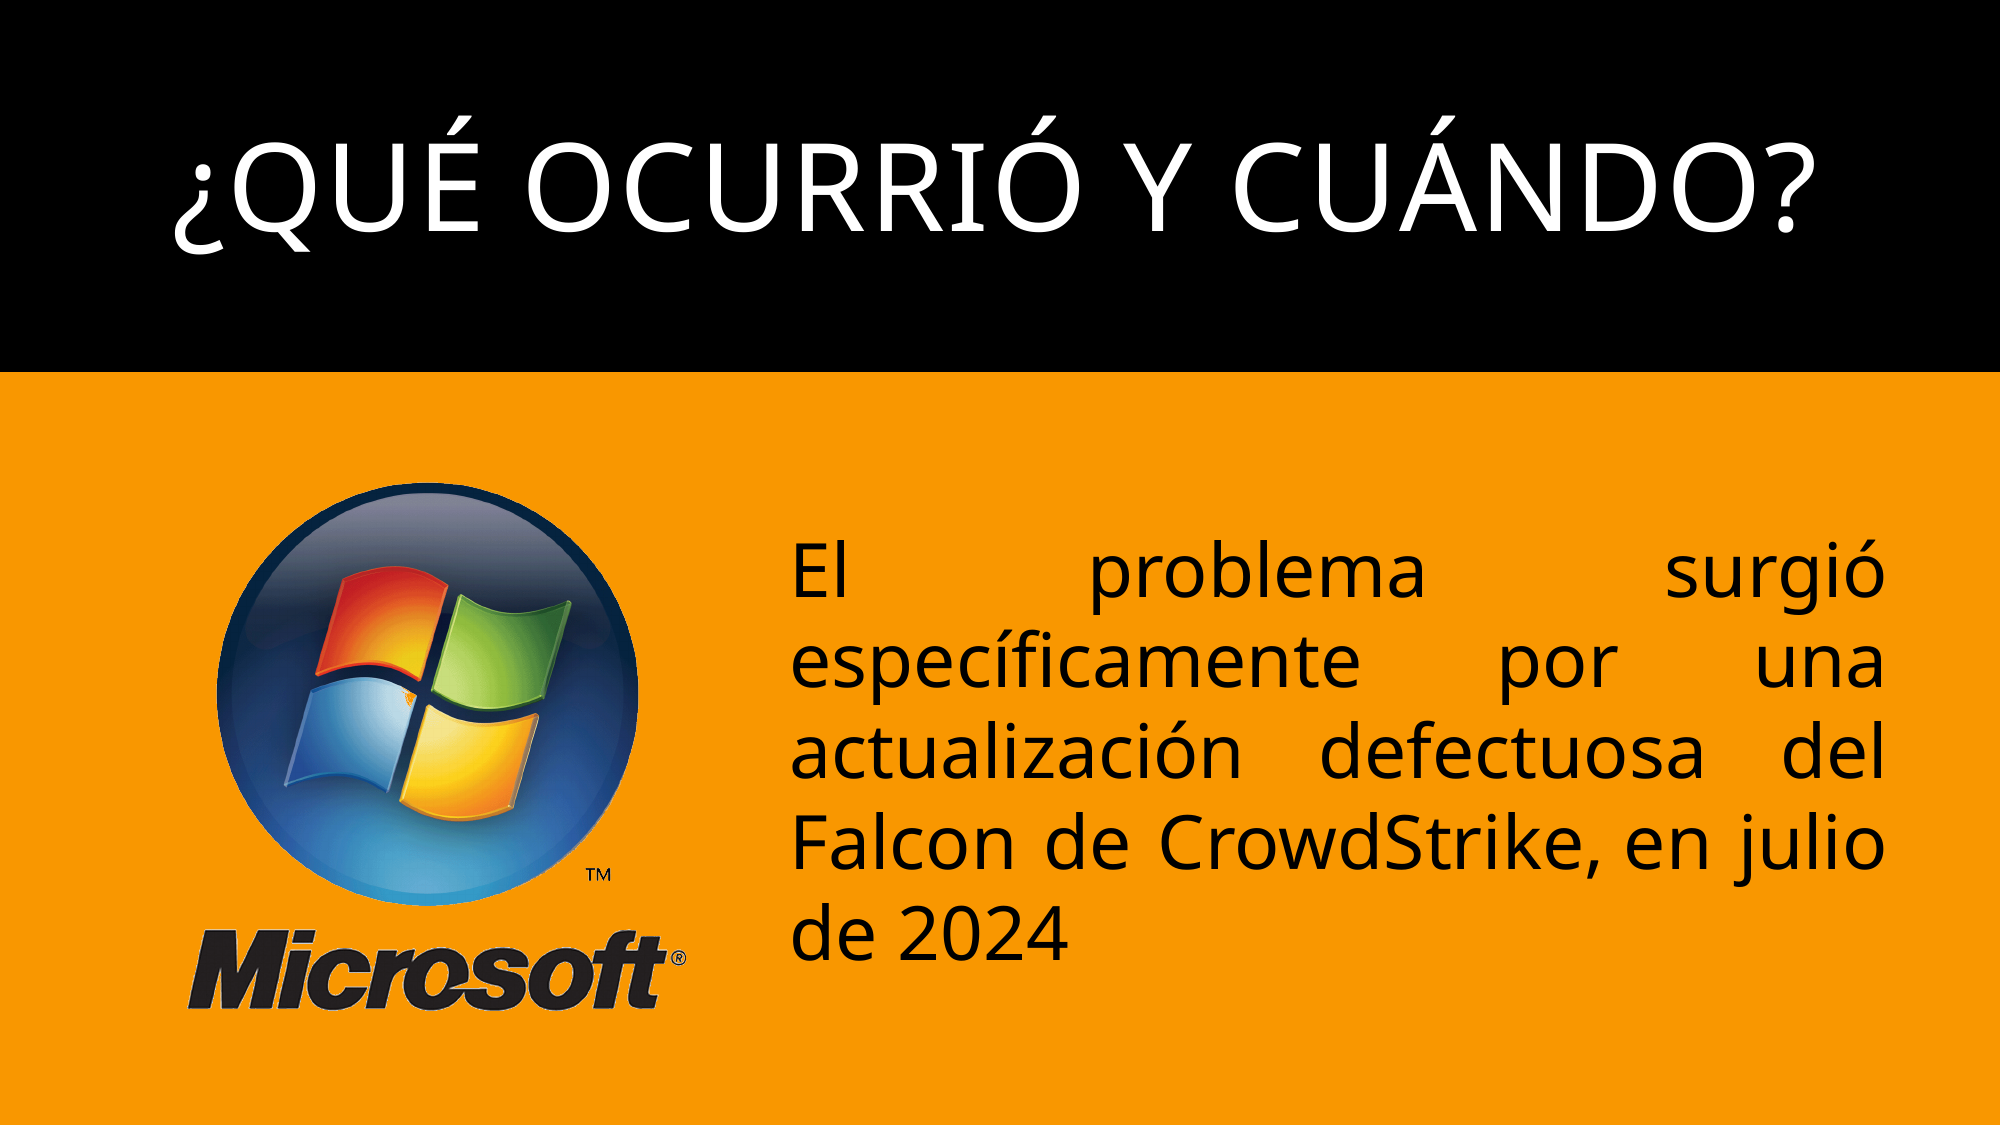

# ¿Qué ocurrió y cuándo?
El problema surgió específicamente por una actualización defectuosa del Falcon de CrowdStrike, en julio de 2024